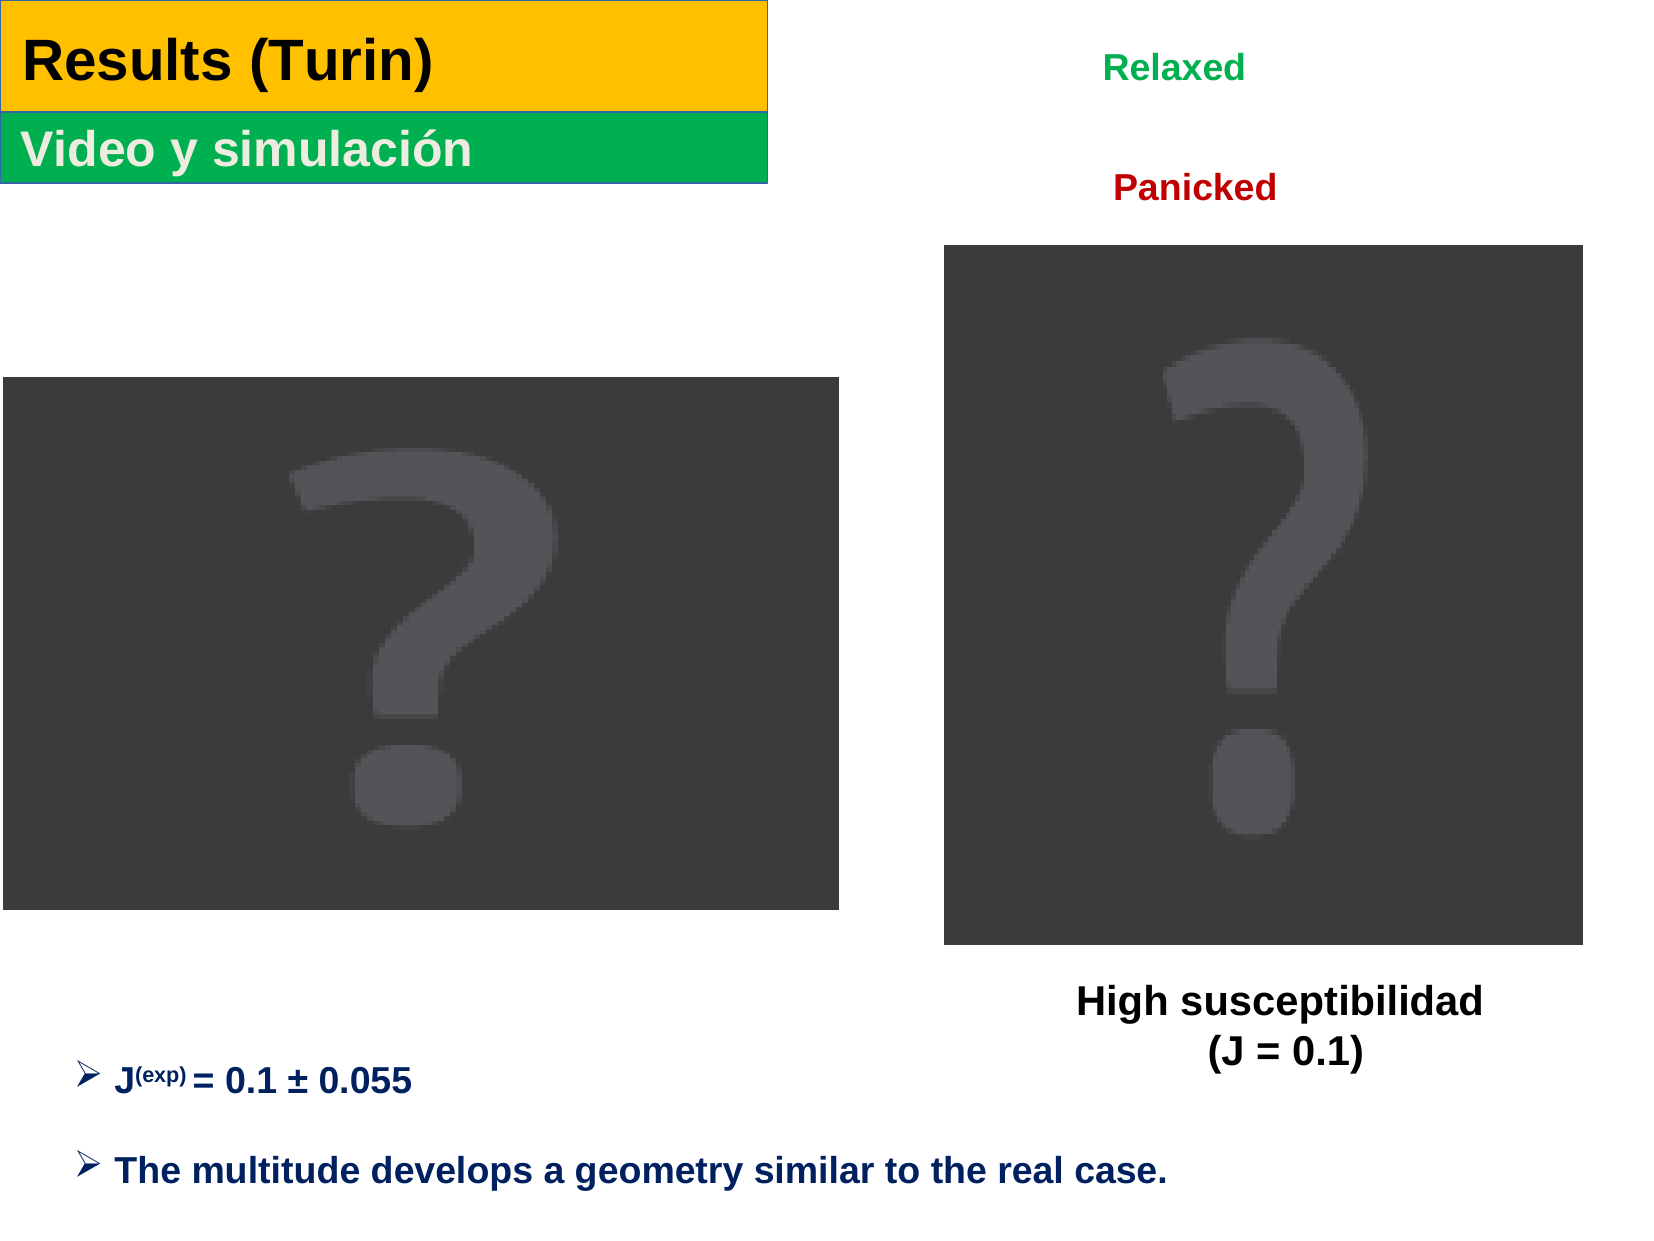

Introducción
Results (Turin)
Relaxed
Video y simulación
Panicked
High susceptibilidad
(J = 0.1)
 J(exp) = 0.1 ± 0.055
 The multitude develops a geometry similar to the real case.